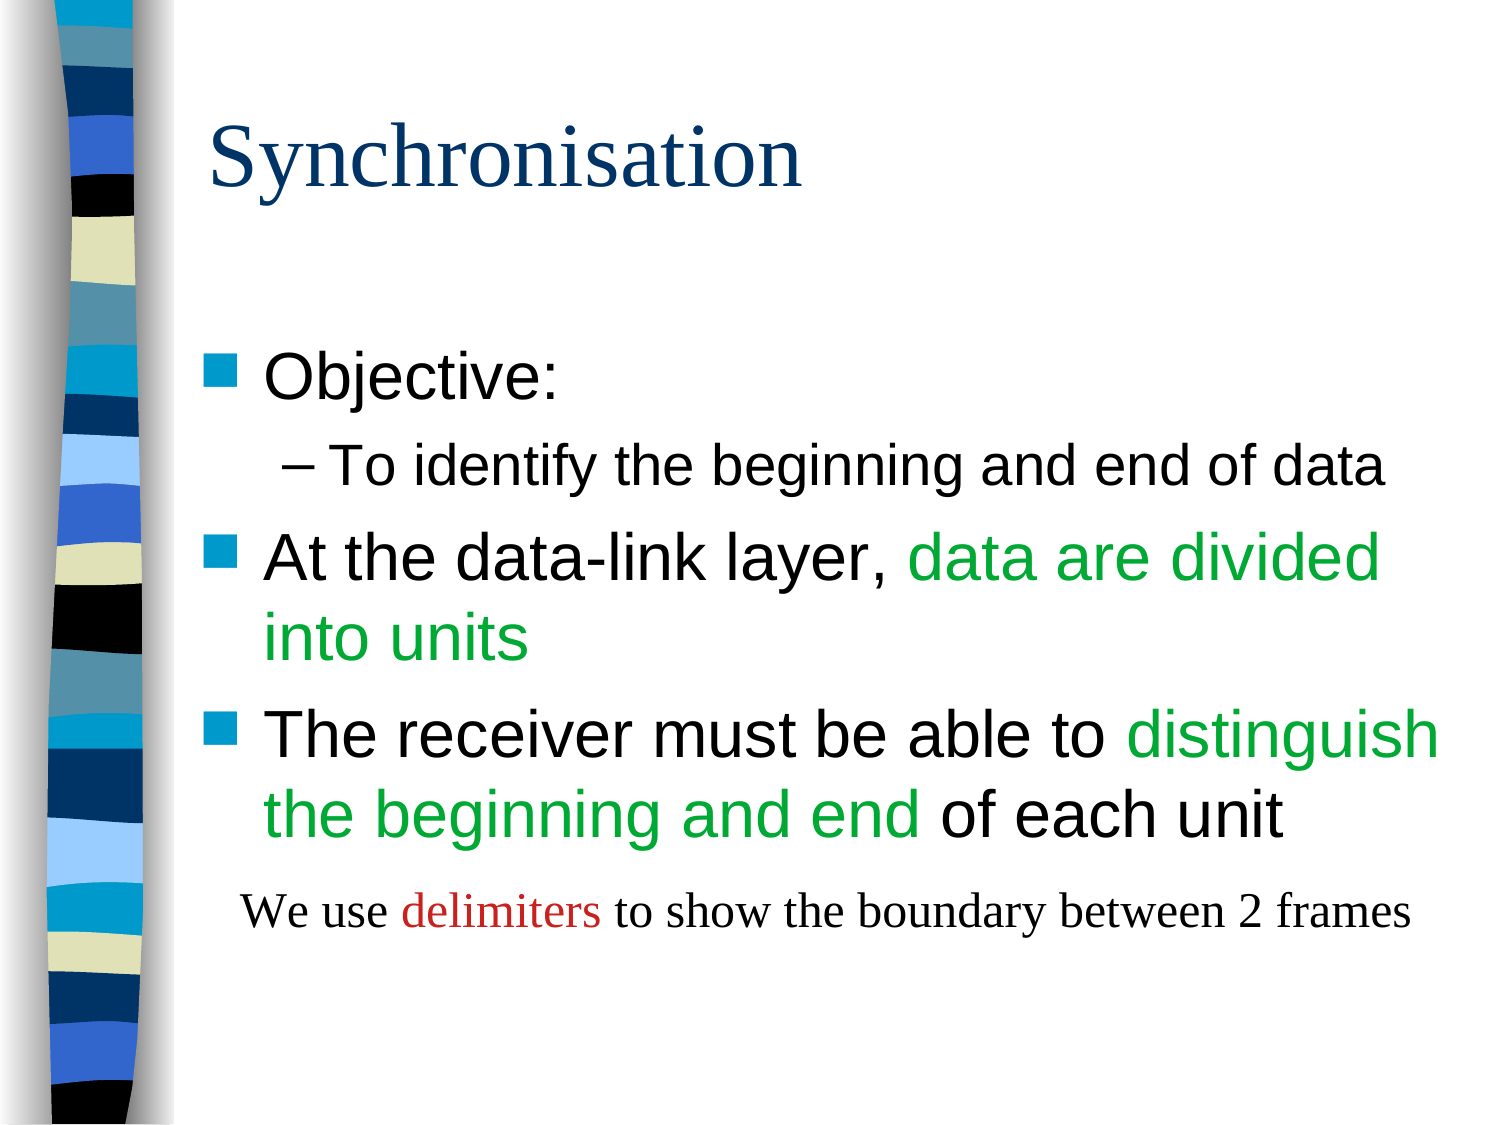

# Synchronisation
Objective:
To identify the beginning and end of data
At the data-link layer, data are divided into units
The receiver must be able to distinguish the beginning and end of each unit
We use delimiters to show the boundary between 2 frames